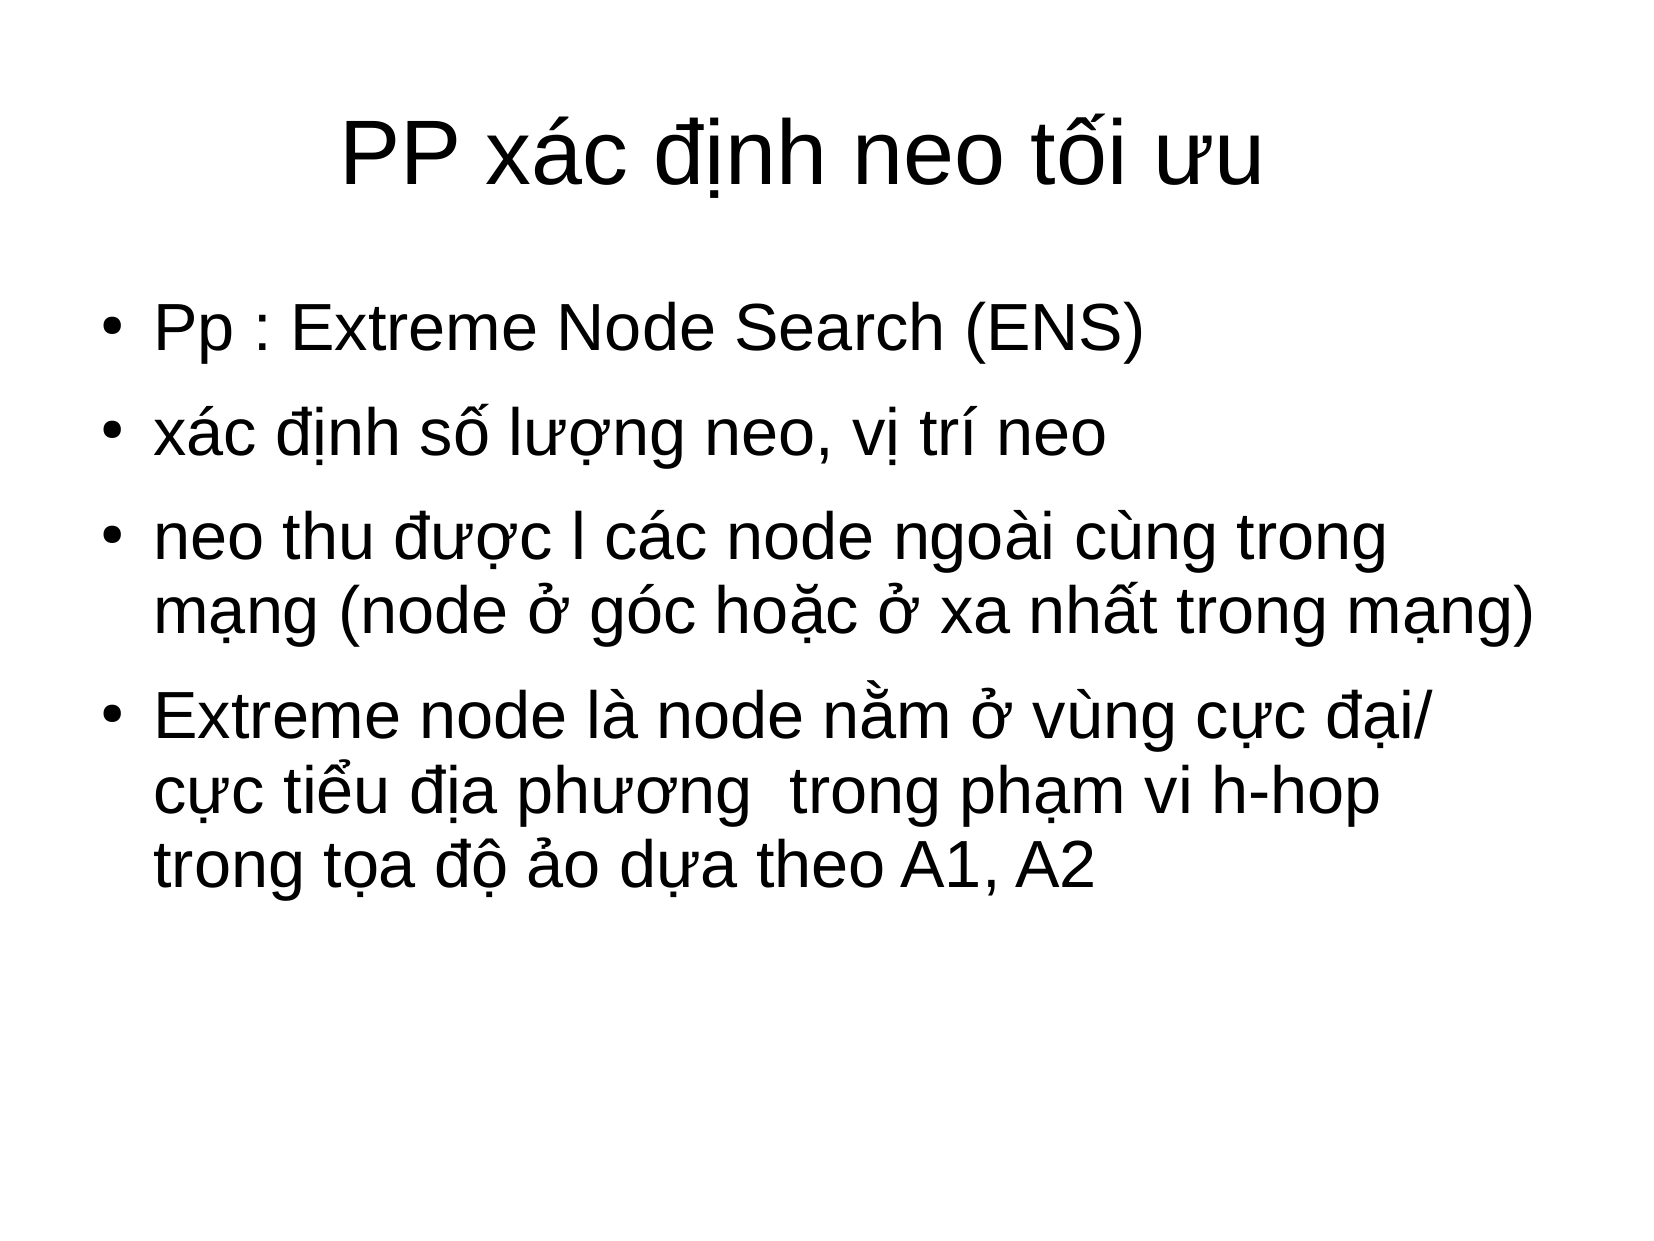

# PP xác định neo tối ưu
Pp : Extreme Node Search (ENS)
xác định số lượng neo, vị trí neo
neo thu được l các node ngoài cùng trong mạng (node ở góc hoặc ở xa nhất trong mạng)
Extreme node là node nằm ở vùng cực đại/ cực tiểu địa phương trong phạm vi h-hop trong tọa độ ảo dựa theo A1, A2